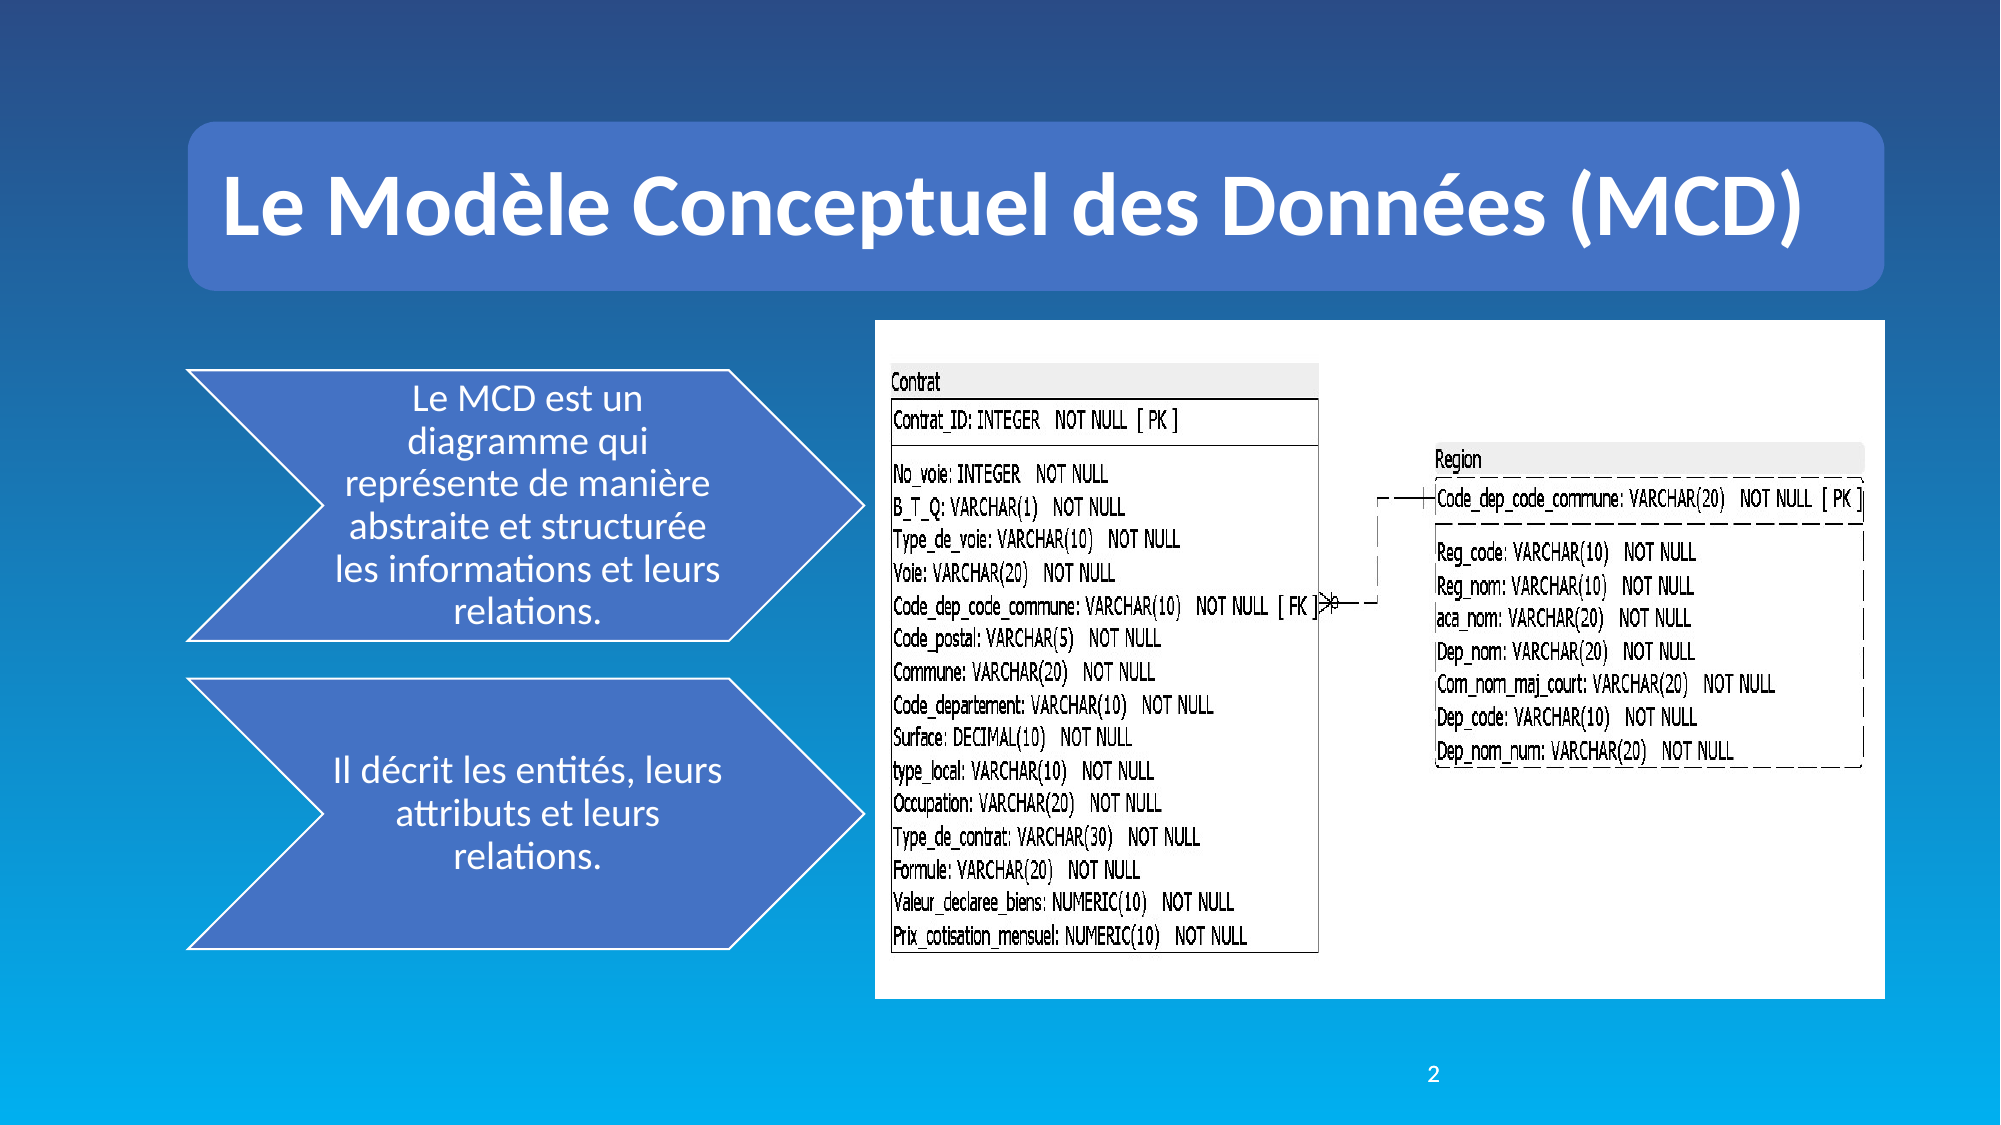

Le Modèle Conceptuel des Données (MCD)
Le MCD est un diagramme qui représente de manière abstraite et structurée les informations et leurs relations.
Il décrit les entités, leurs attributs et leurs relations.